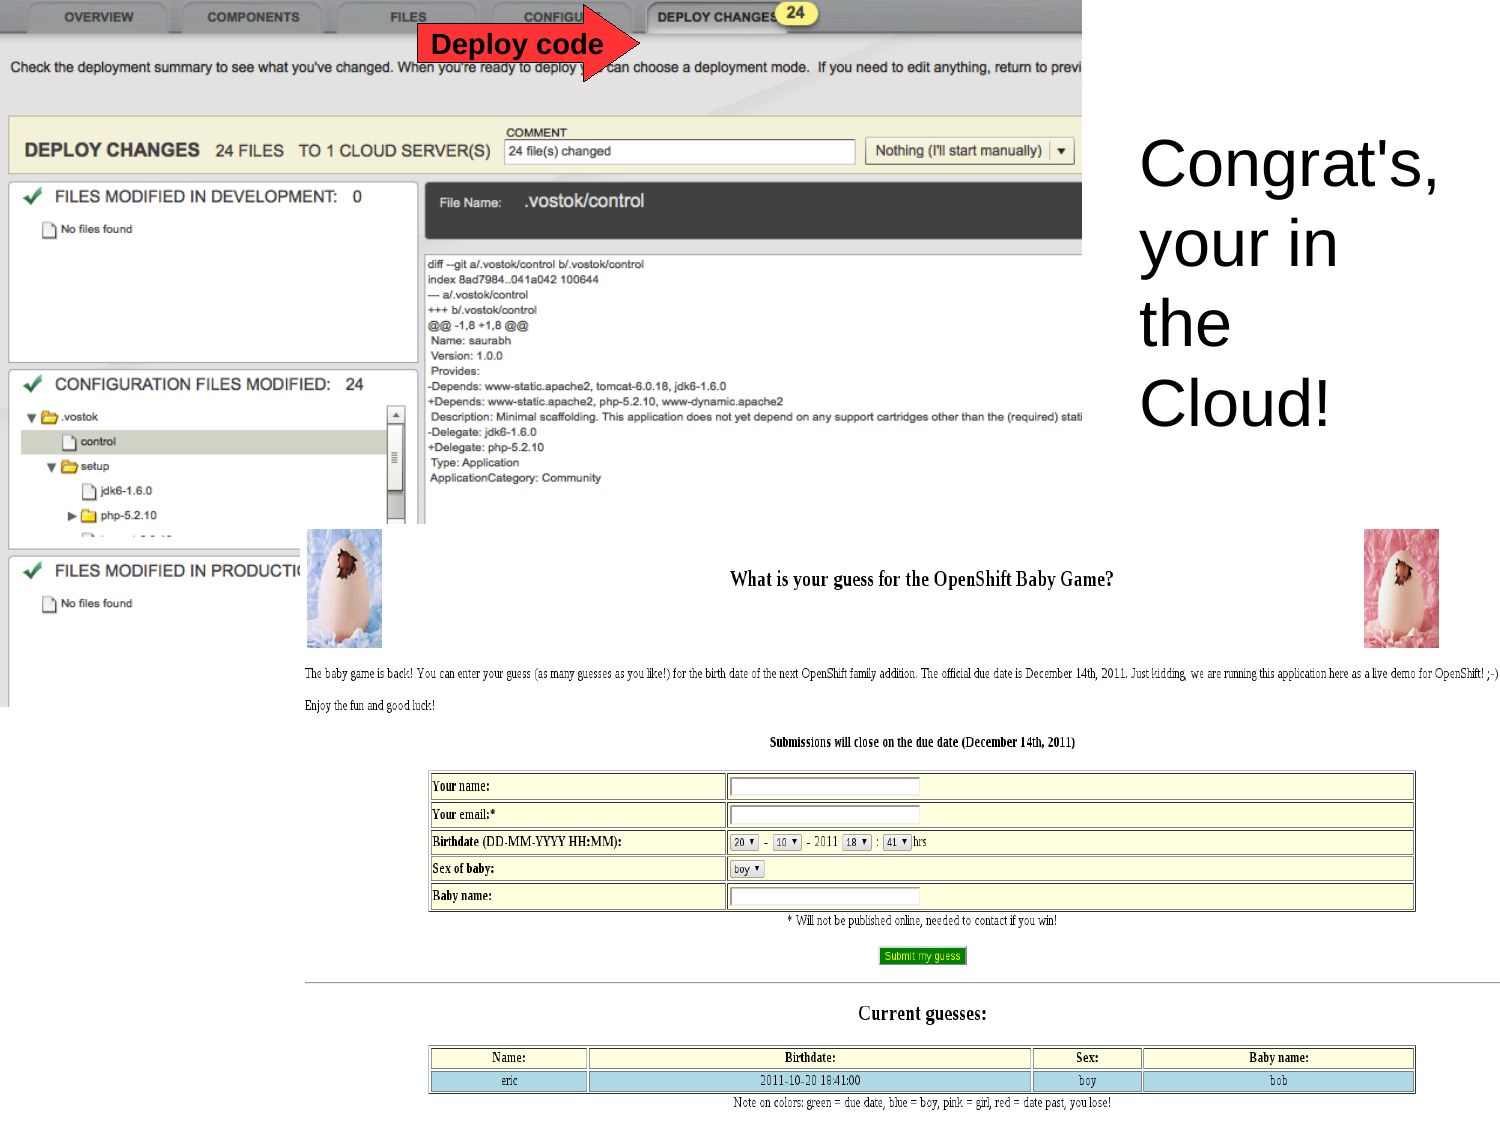

Deploy code
Congrat's,
your in the
Cloud!